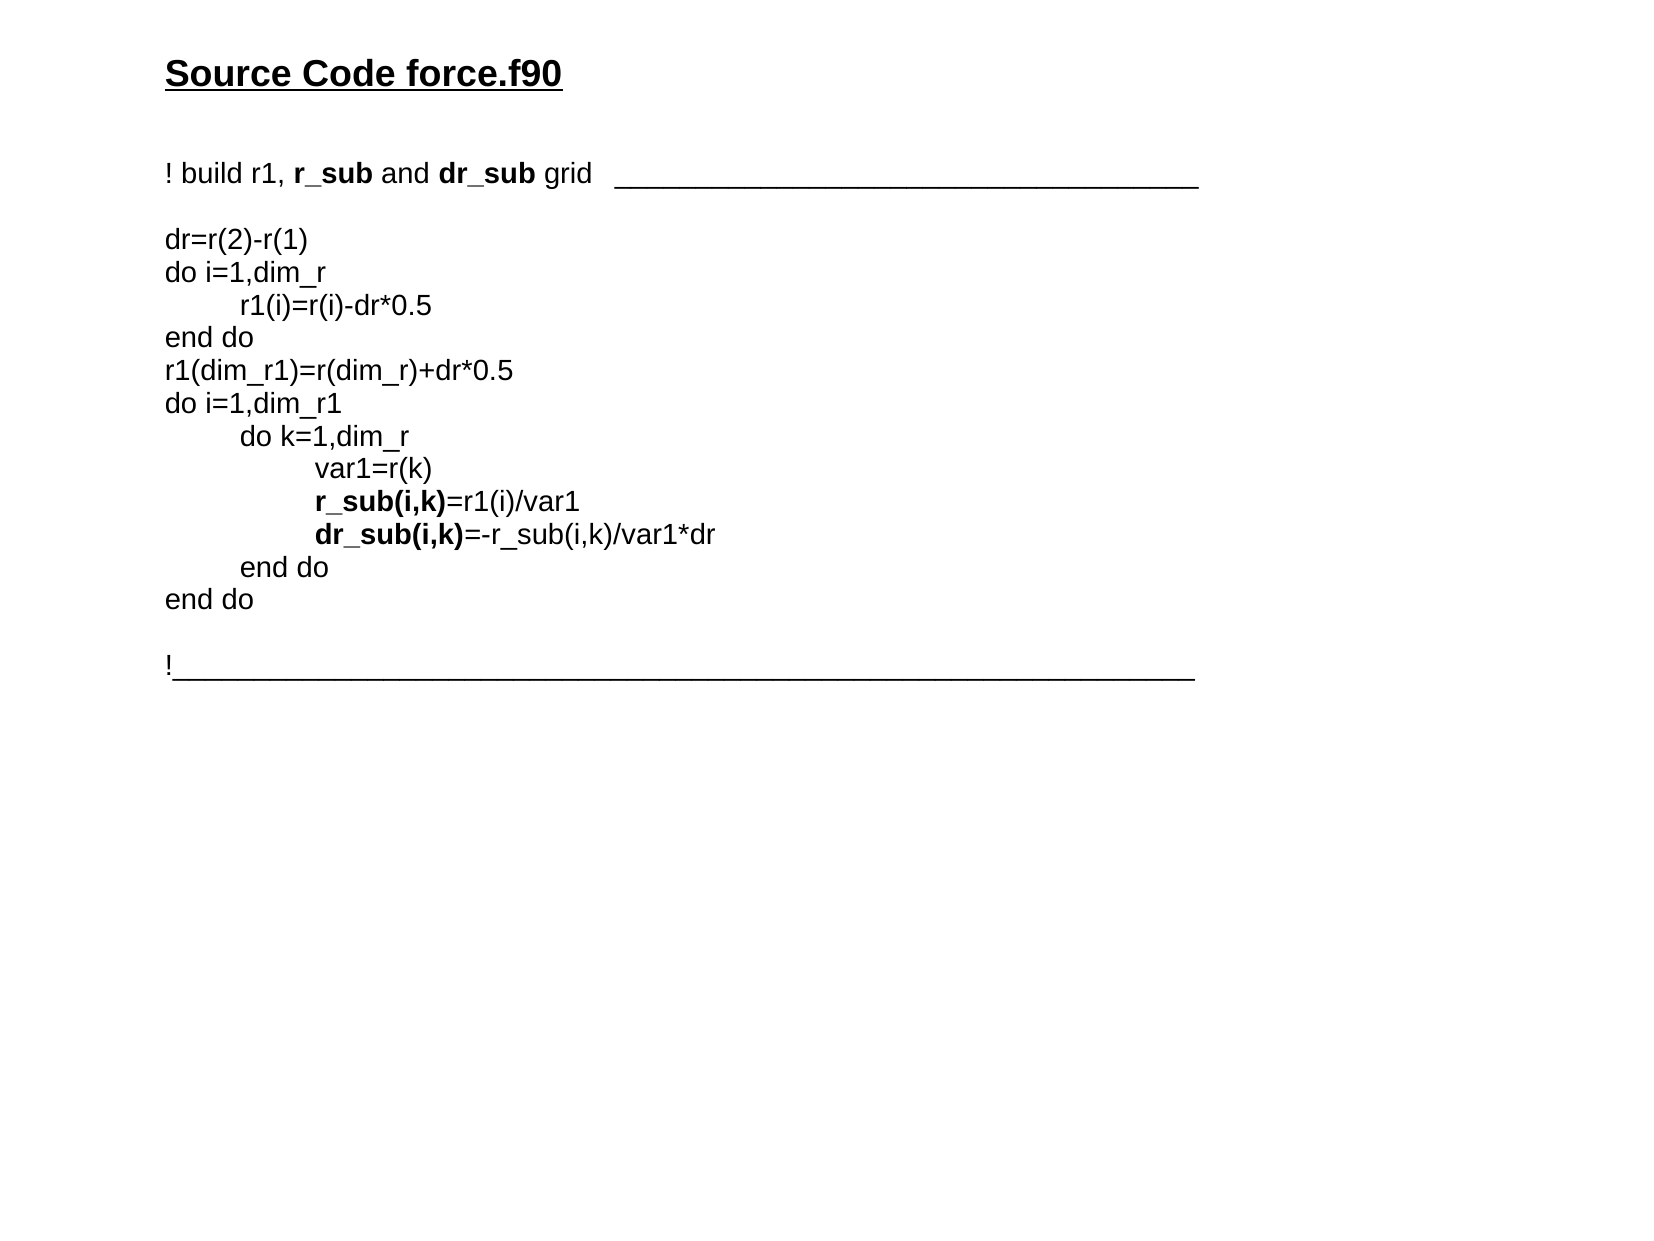

Source Code force.f90
! build r1, r_sub and dr_sub grid	____________________________________
dr=r(2)-r(1)
do i=1,dim_r
	r1(i)=r(i)-dr*0.5
end do
r1(dim_r1)=r(dim_r)+dr*0.5
do i=1,dim_r1
	do k=1,dim_r
		var1=r(k)
		r_sub(i,k)=r1(i)/var1
		dr_sub(i,k)=-r_sub(i,k)/var1*dr
	end do
end do
!_______________________________________________________________